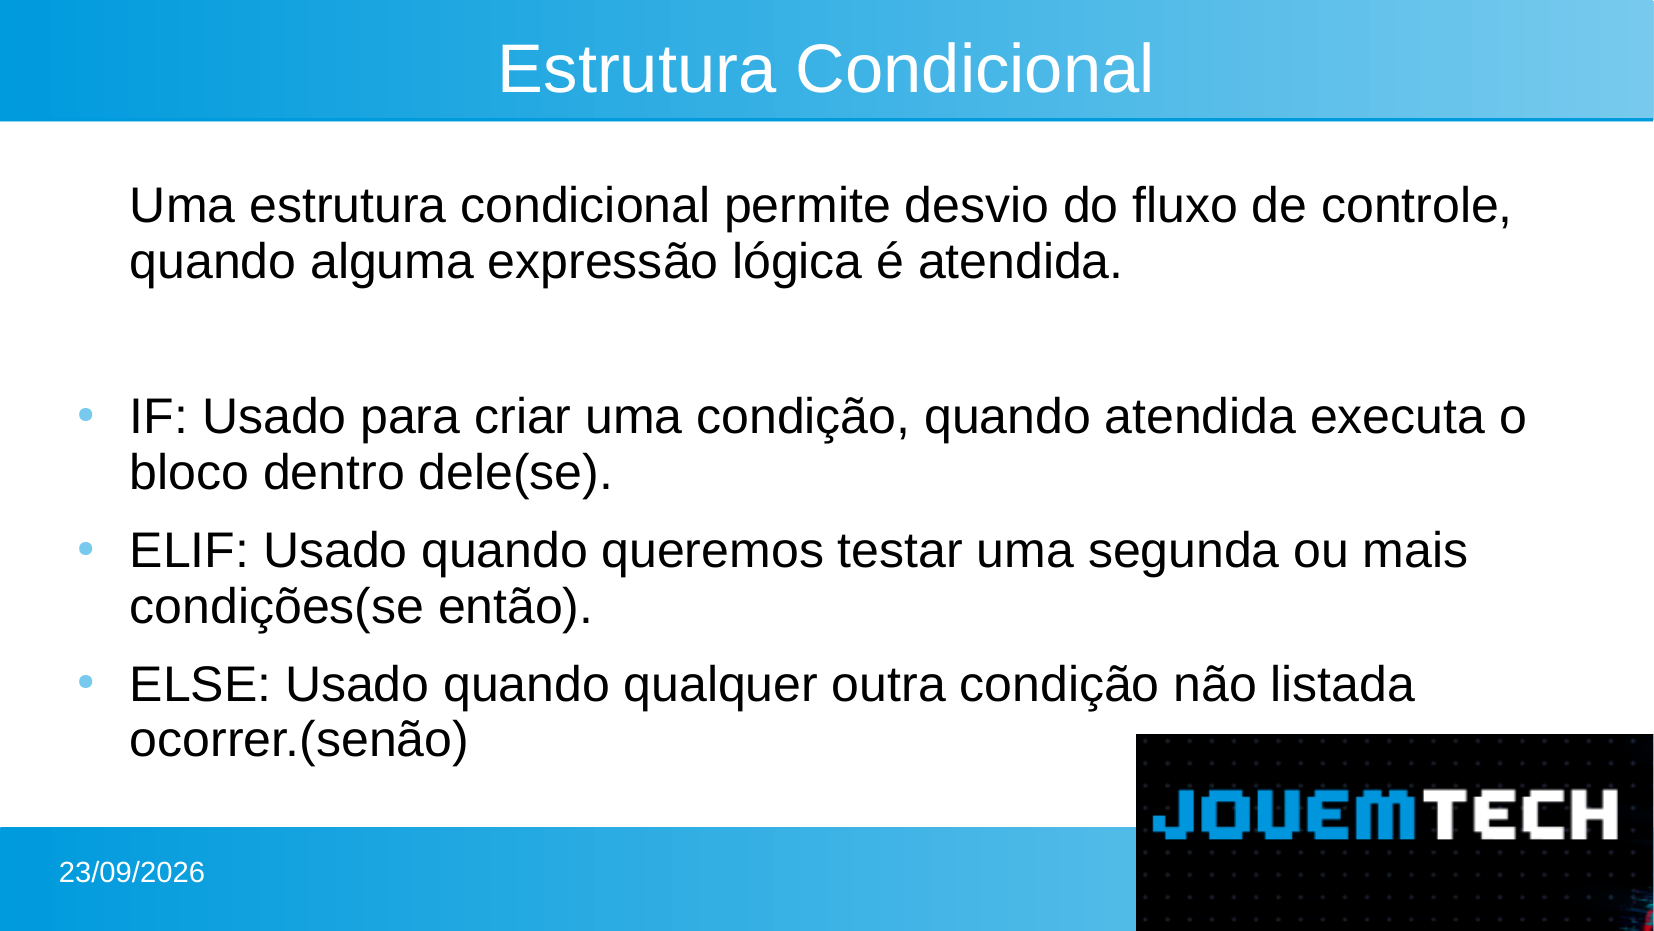

# Estrutura Condicional
Uma estrutura condicional permite desvio do fluxo de controle, quando alguma expressão lógica é atendida.
IF: Usado para criar uma condição, quando atendida executa o bloco dentro dele(se).
ELIF: Usado quando queremos testar uma segunda ou mais condições(se então).
ELSE: Usado quando qualquer outra condição não listada ocorrer.(senão)
15